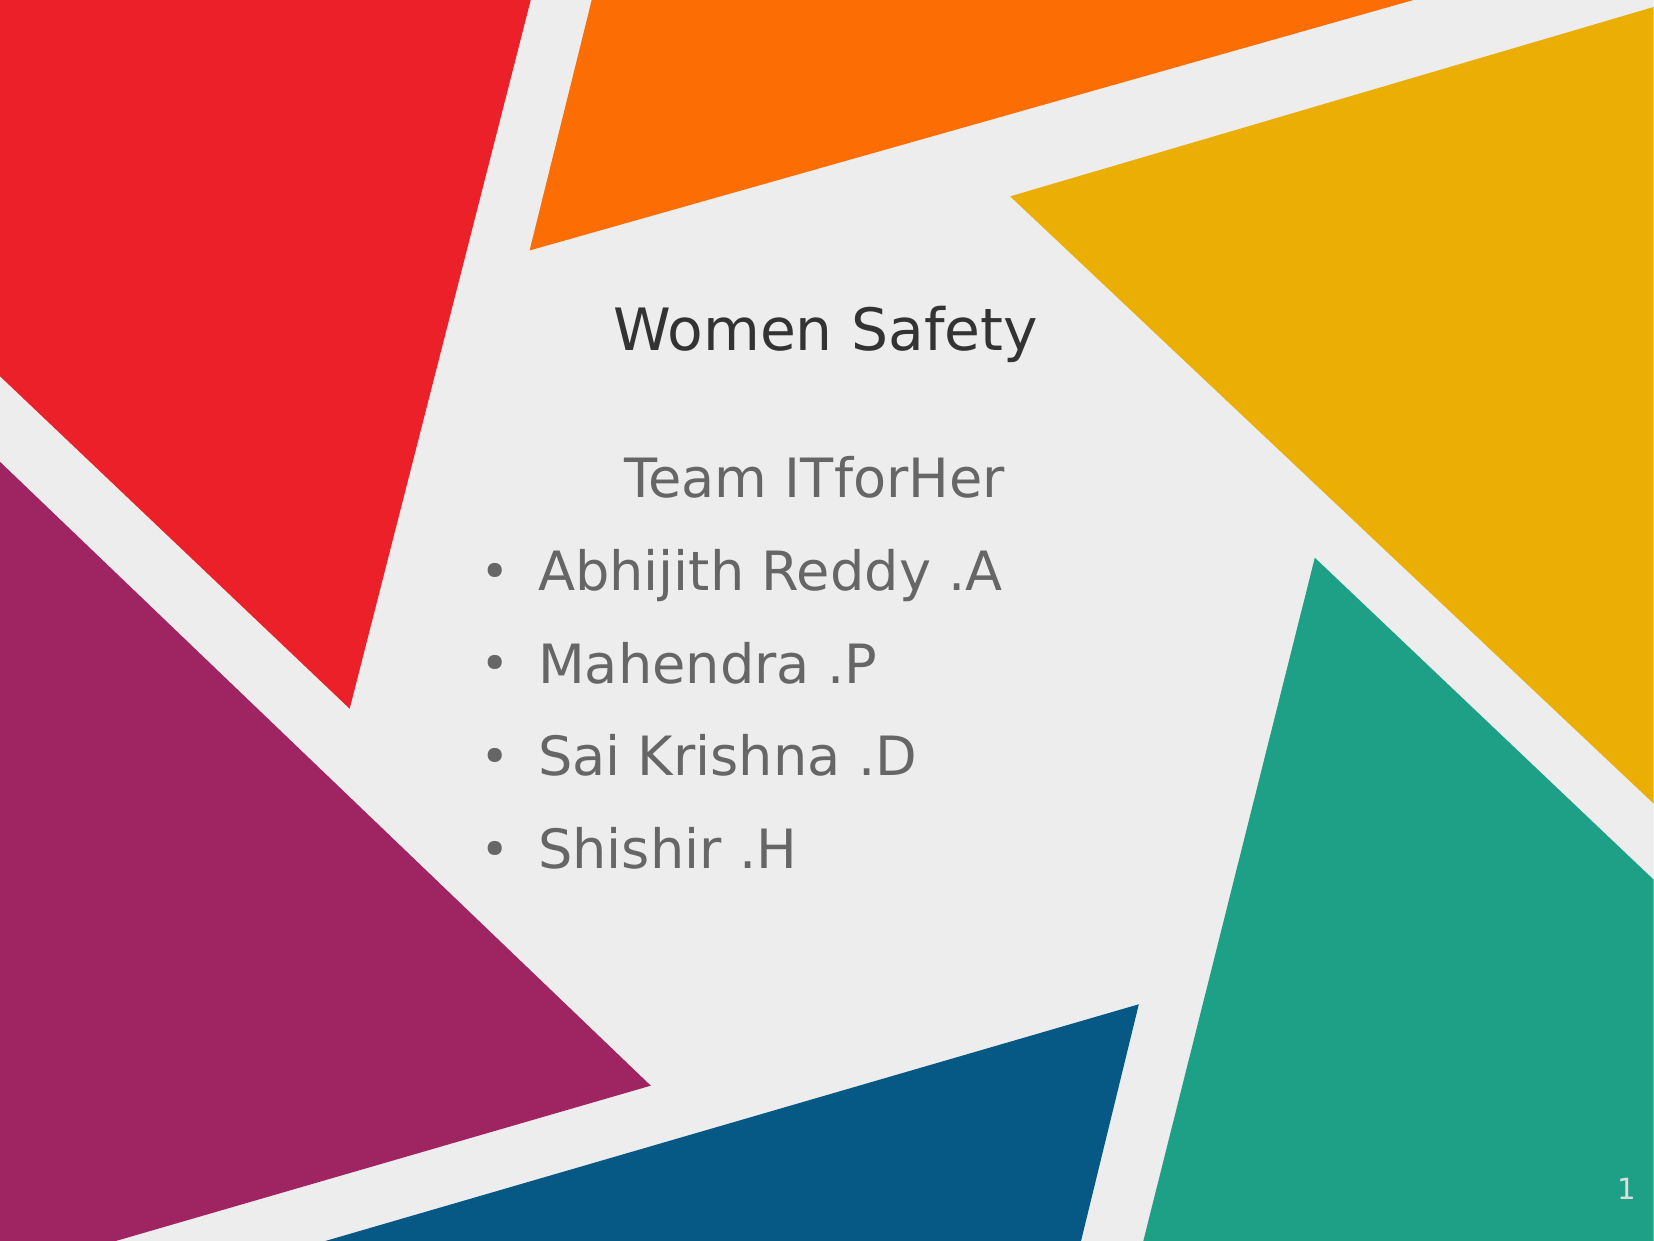

# Women Safety
 Team ITforHer
Abhijith Reddy .A
Mahendra .P
Sai Krishna .D
Shishir .H
1